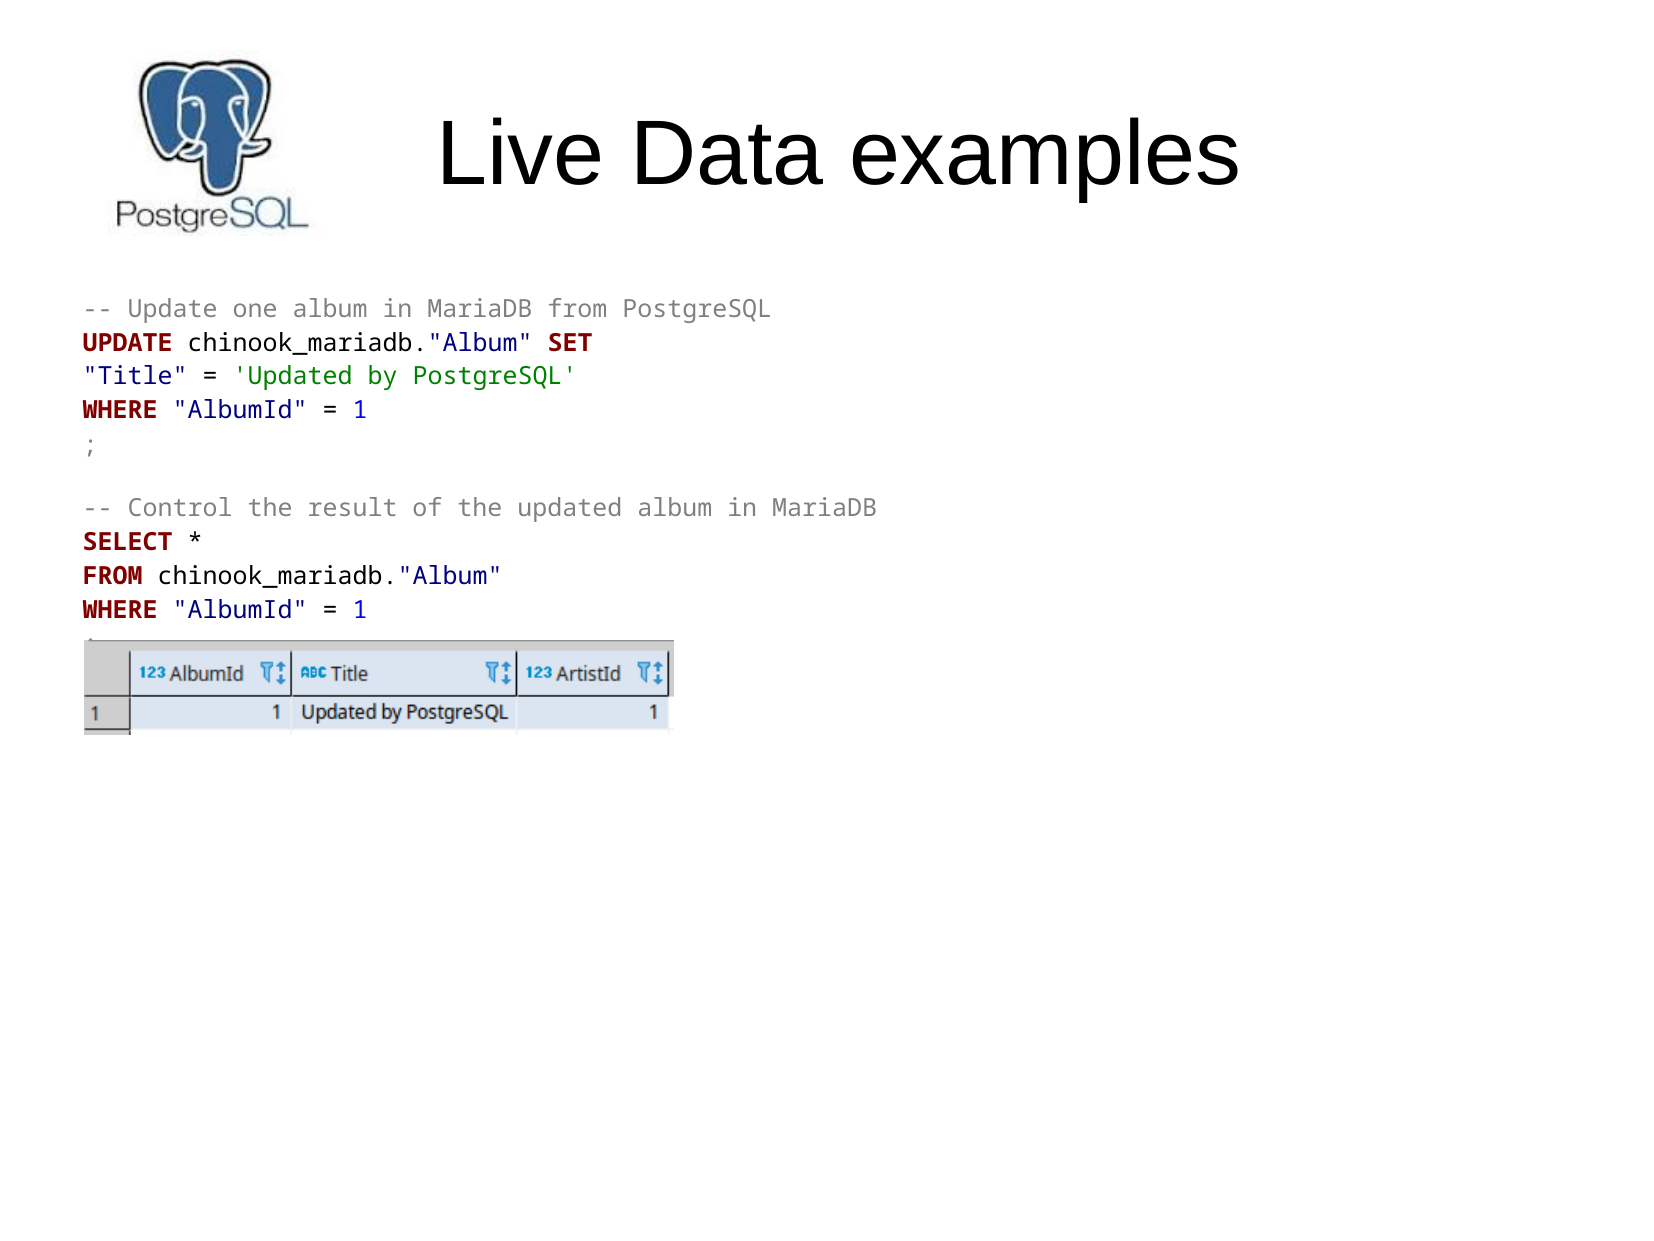

# Live Data examples
-- Update one album in MariaDB from PostgreSQL
UPDATE chinook_mariadb."Album" SET
"Title" = 'Updated by PostgreSQL'
WHERE "AlbumId" = 1
;
-- Control the result of the updated album in MariaDB
SELECT *
FROM chinook_mariadb."Album"
WHERE "AlbumId" = 1
;